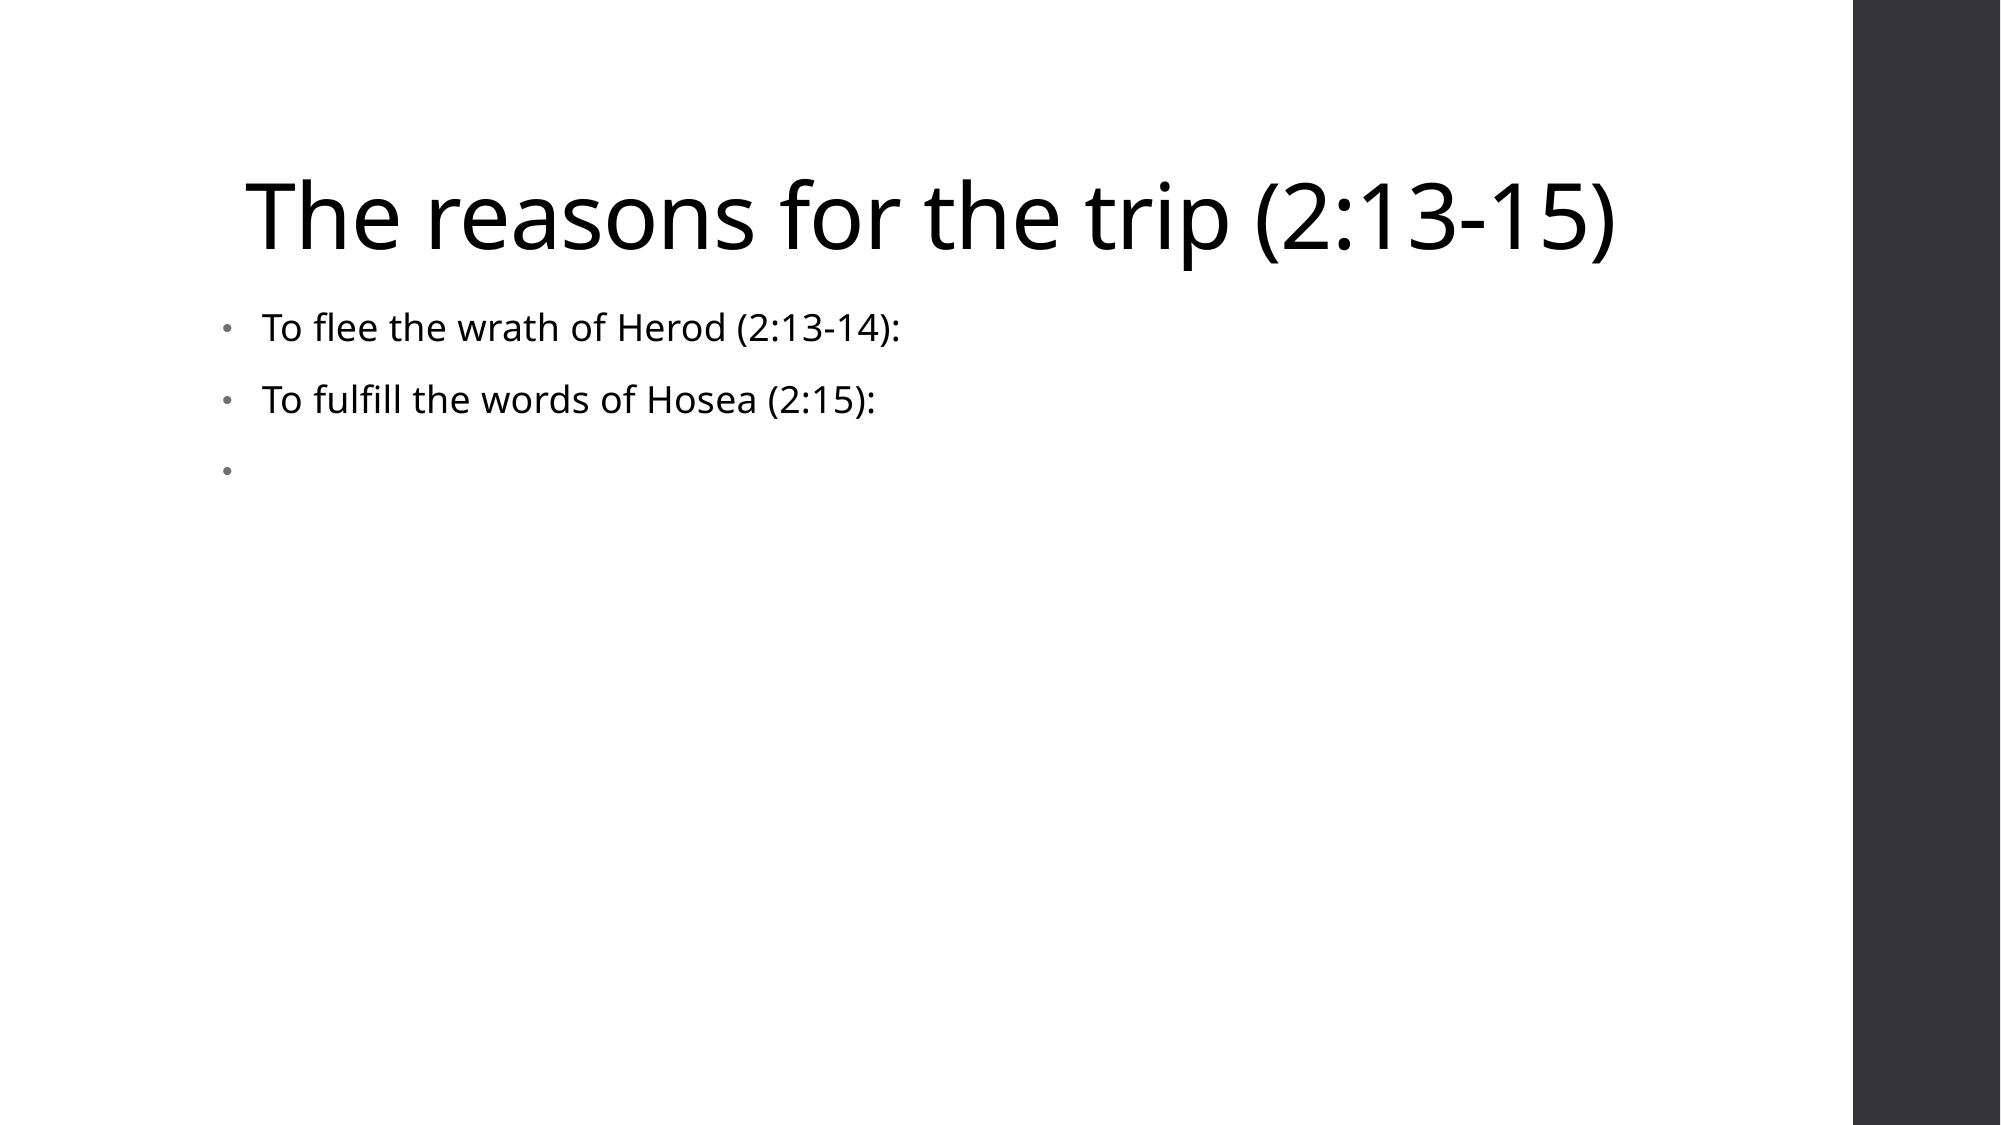

# The reasons for the trip (2:13-15)
 To flee the wrath of Herod (2:13-14):
 To fulfill the words of Hosea (2:15):